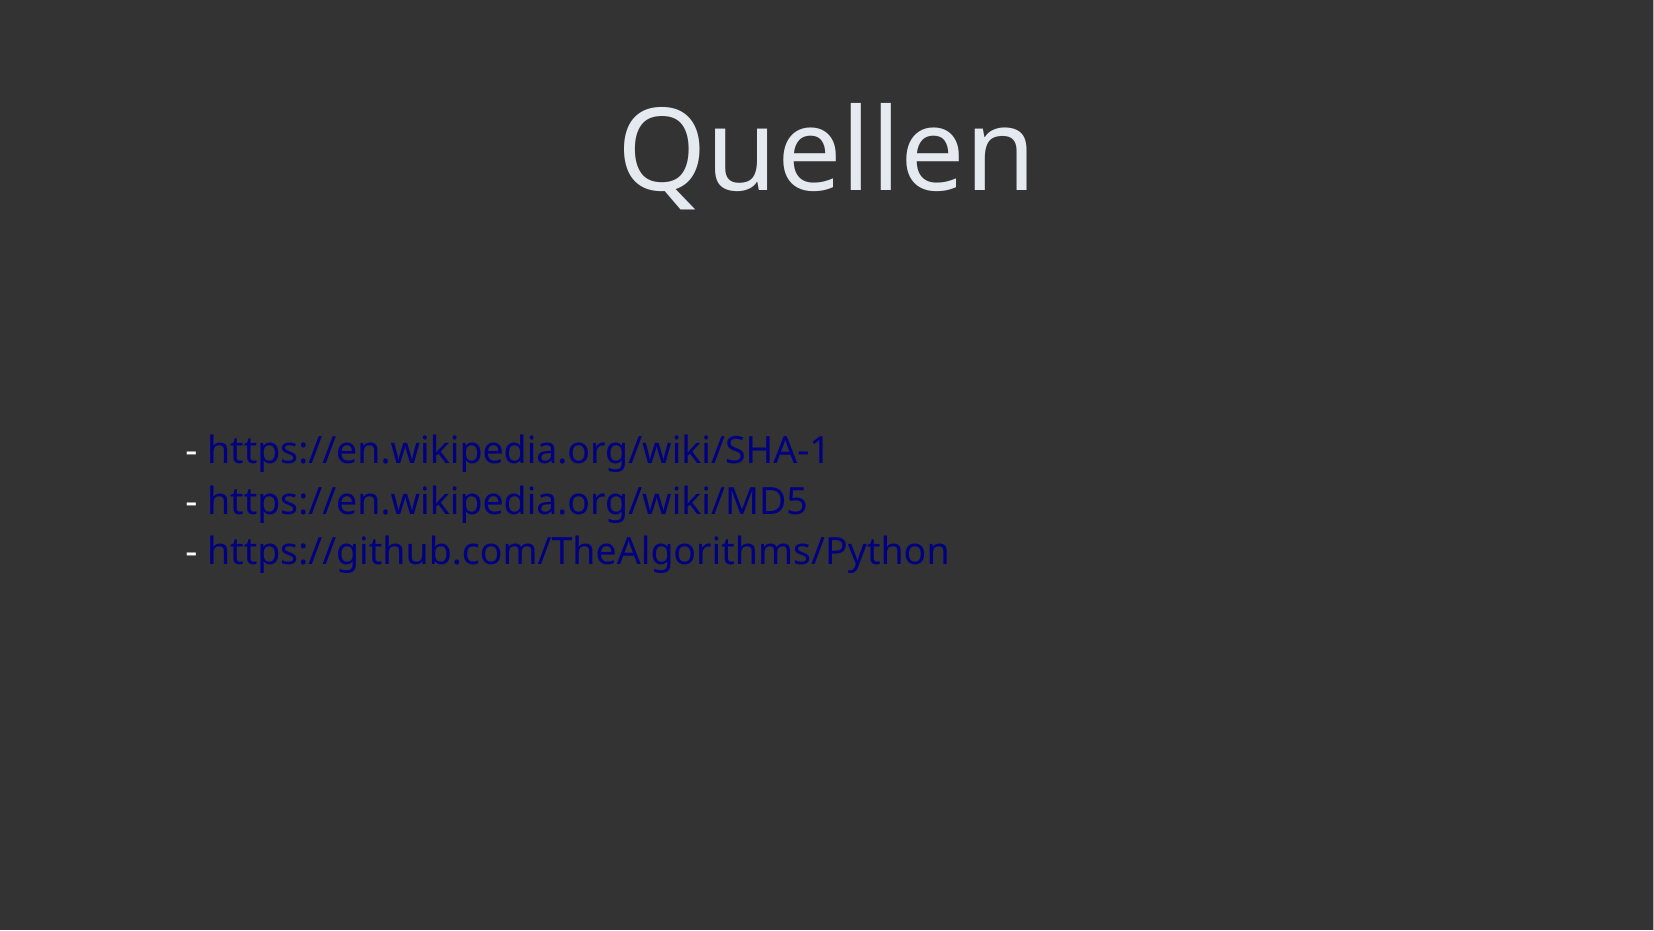

Quellen
- https://en.wikipedia.org/wiki/SHA-1
- https://en.wikipedia.org/wiki/MD5
- https://github.com/TheAlgorithms/Python